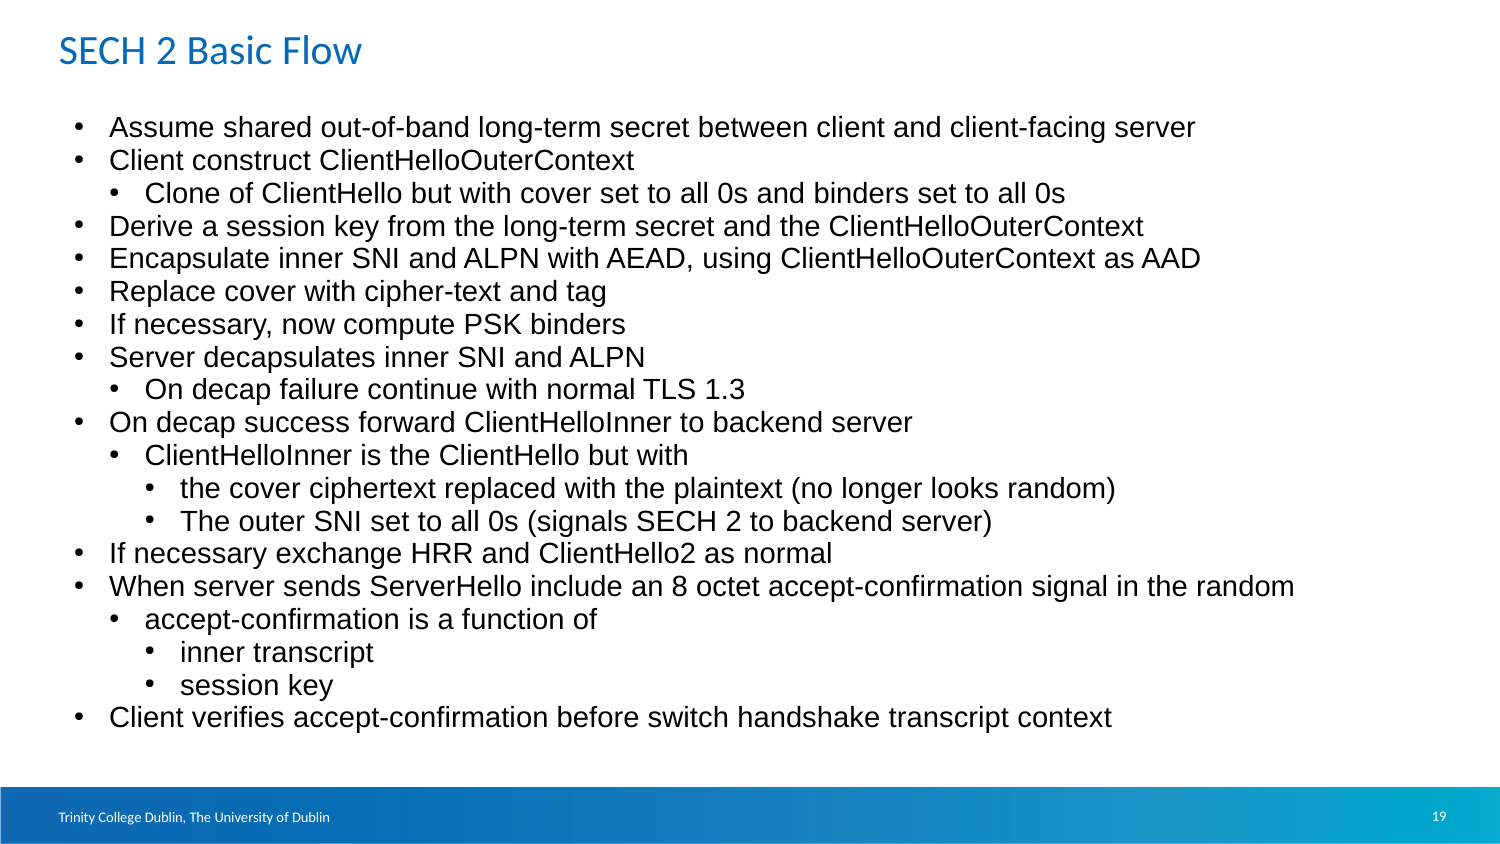

# SECH 2 Basic Flow
Assume shared out-of-band long-term secret between client and client-facing server
Client construct ClientHelloOuterContext
Clone of ClientHello but with cover set to all 0s and binders set to all 0s
Derive a session key from the long-term secret and the ClientHelloOuterContext
Encapsulate inner SNI and ALPN with AEAD, using ClientHelloOuterContext as AAD
Replace cover with cipher-text and tag
If necessary, now compute PSK binders
Server decapsulates inner SNI and ALPN
On decap failure continue with normal TLS 1.3
On decap success forward ClientHelloInner to backend server
ClientHelloInner is the ClientHello but with
the cover ciphertext replaced with the plaintext (no longer looks random)
The outer SNI set to all 0s (signals SECH 2 to backend server)
If necessary exchange HRR and ClientHello2 as normal
When server sends ServerHello include an 8 octet accept-confirmation signal in the random
accept-confirmation is a function of
inner transcript
session key
Client verifies accept-confirmation before switch handshake transcript context